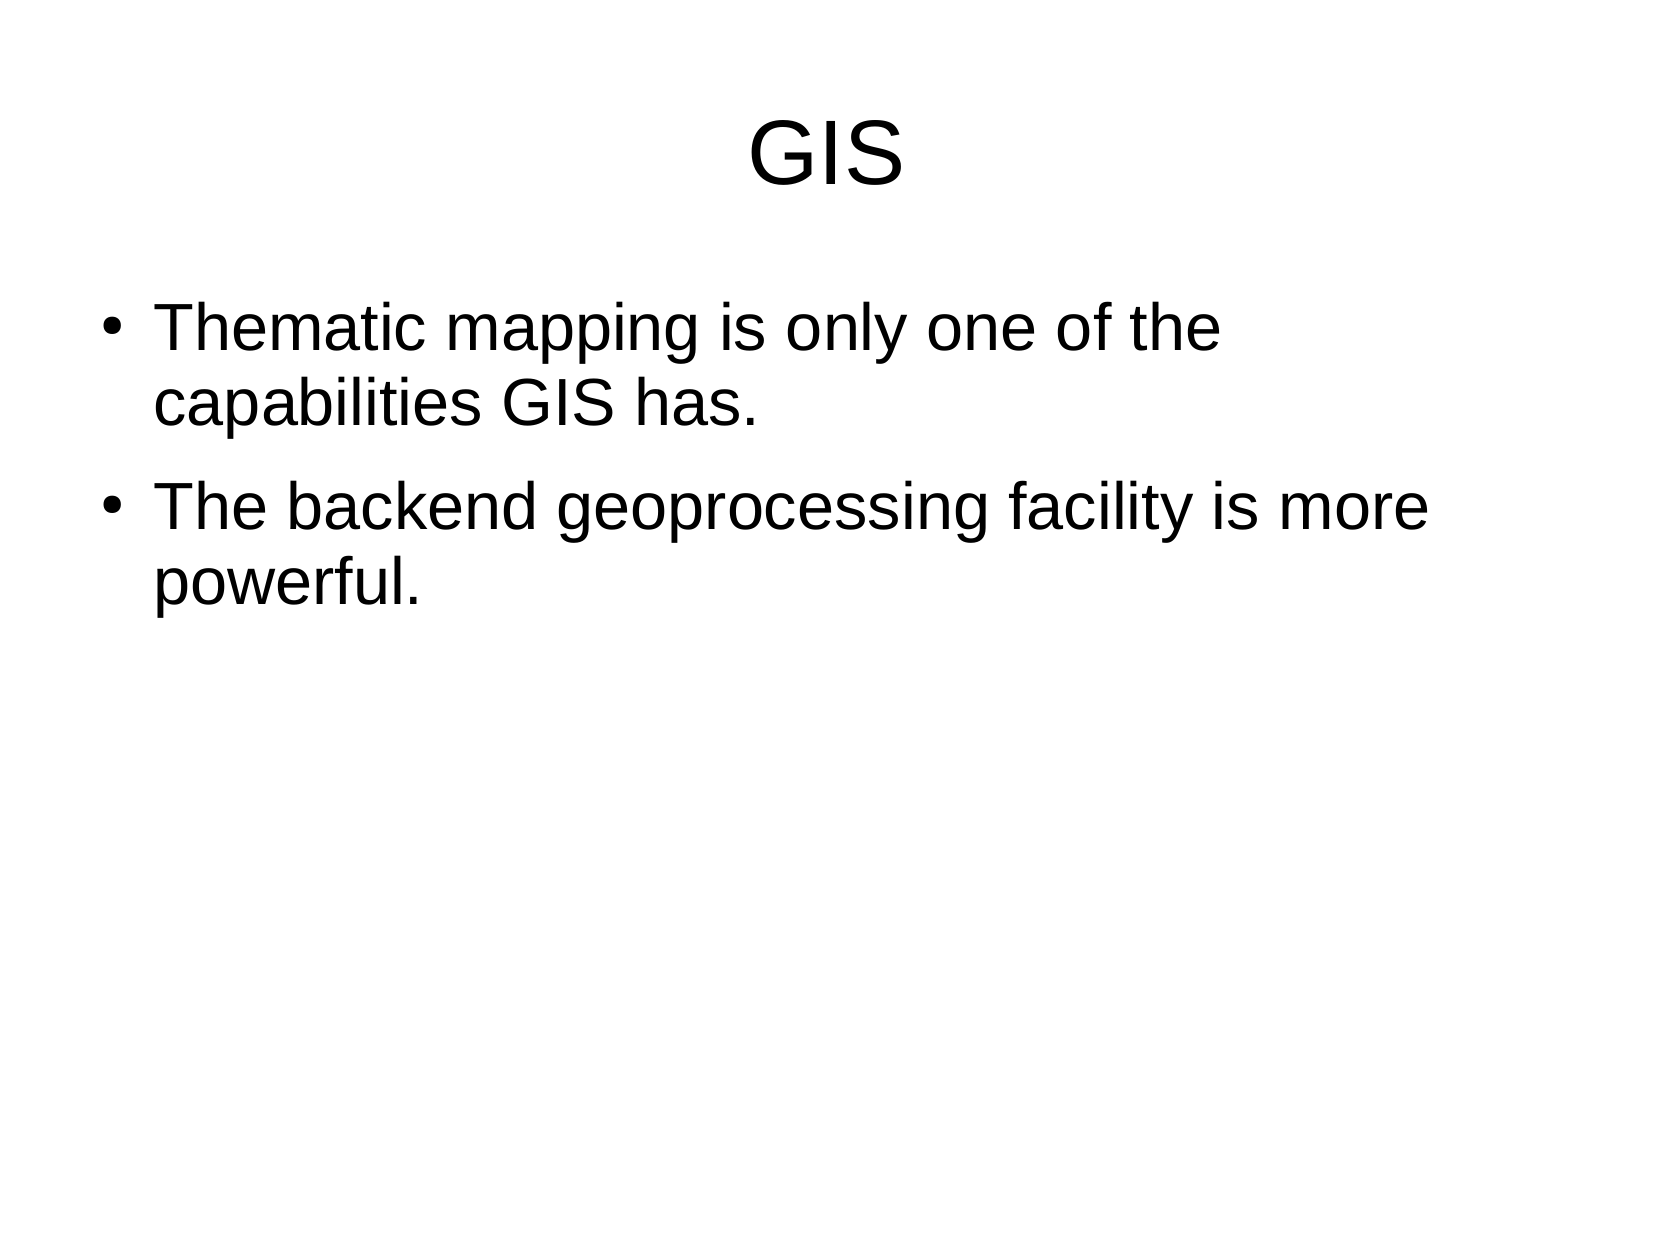

# GIS
Thematic mapping is only one of the capabilities GIS has.
The backend geoprocessing facility is more powerful.